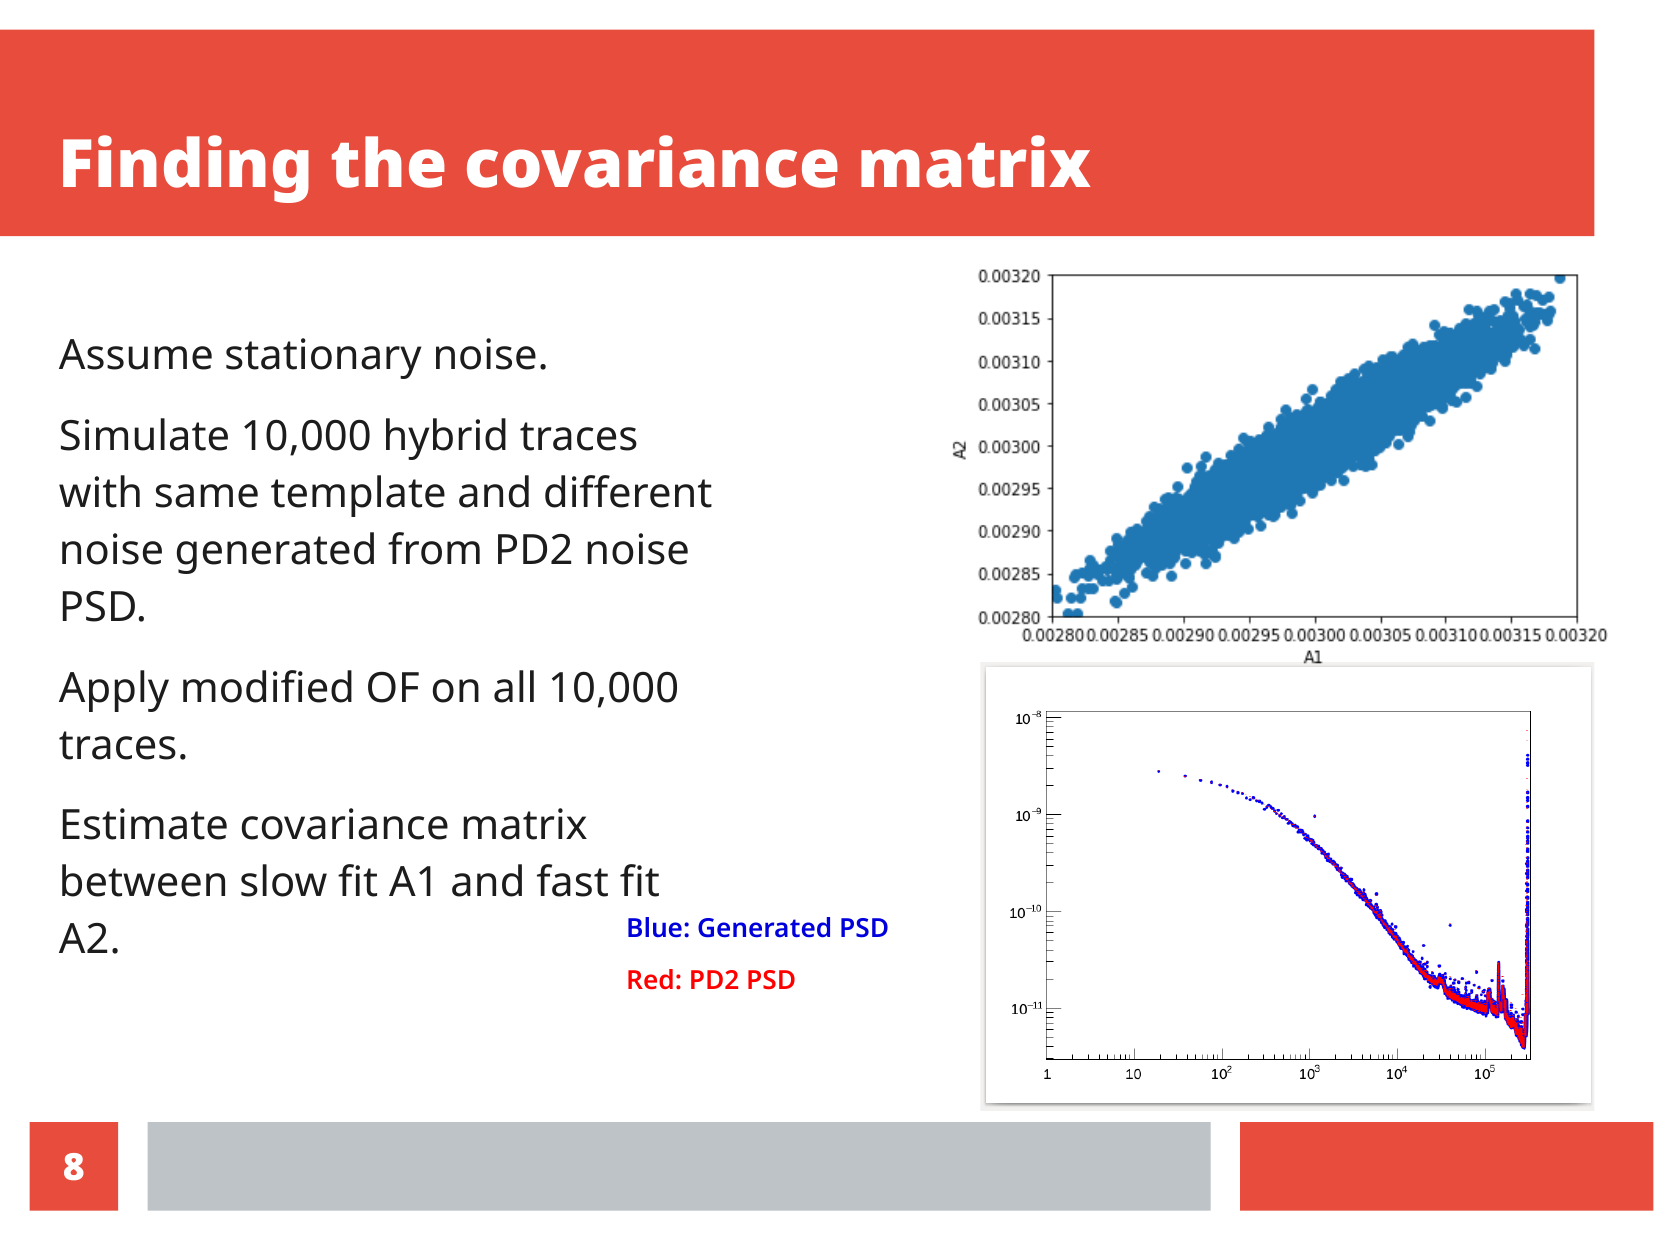

# Finding the covariance matrix
Assume stationary noise.
Simulate 10,000 hybrid traces with same template and different noise generated from PD2 noise PSD.
Apply modified OF on all 10,000 traces.
Estimate covariance matrix between slow fit A1 and fast fit A2.
Blue: Generated PSD
Red: PD2 PSD
8